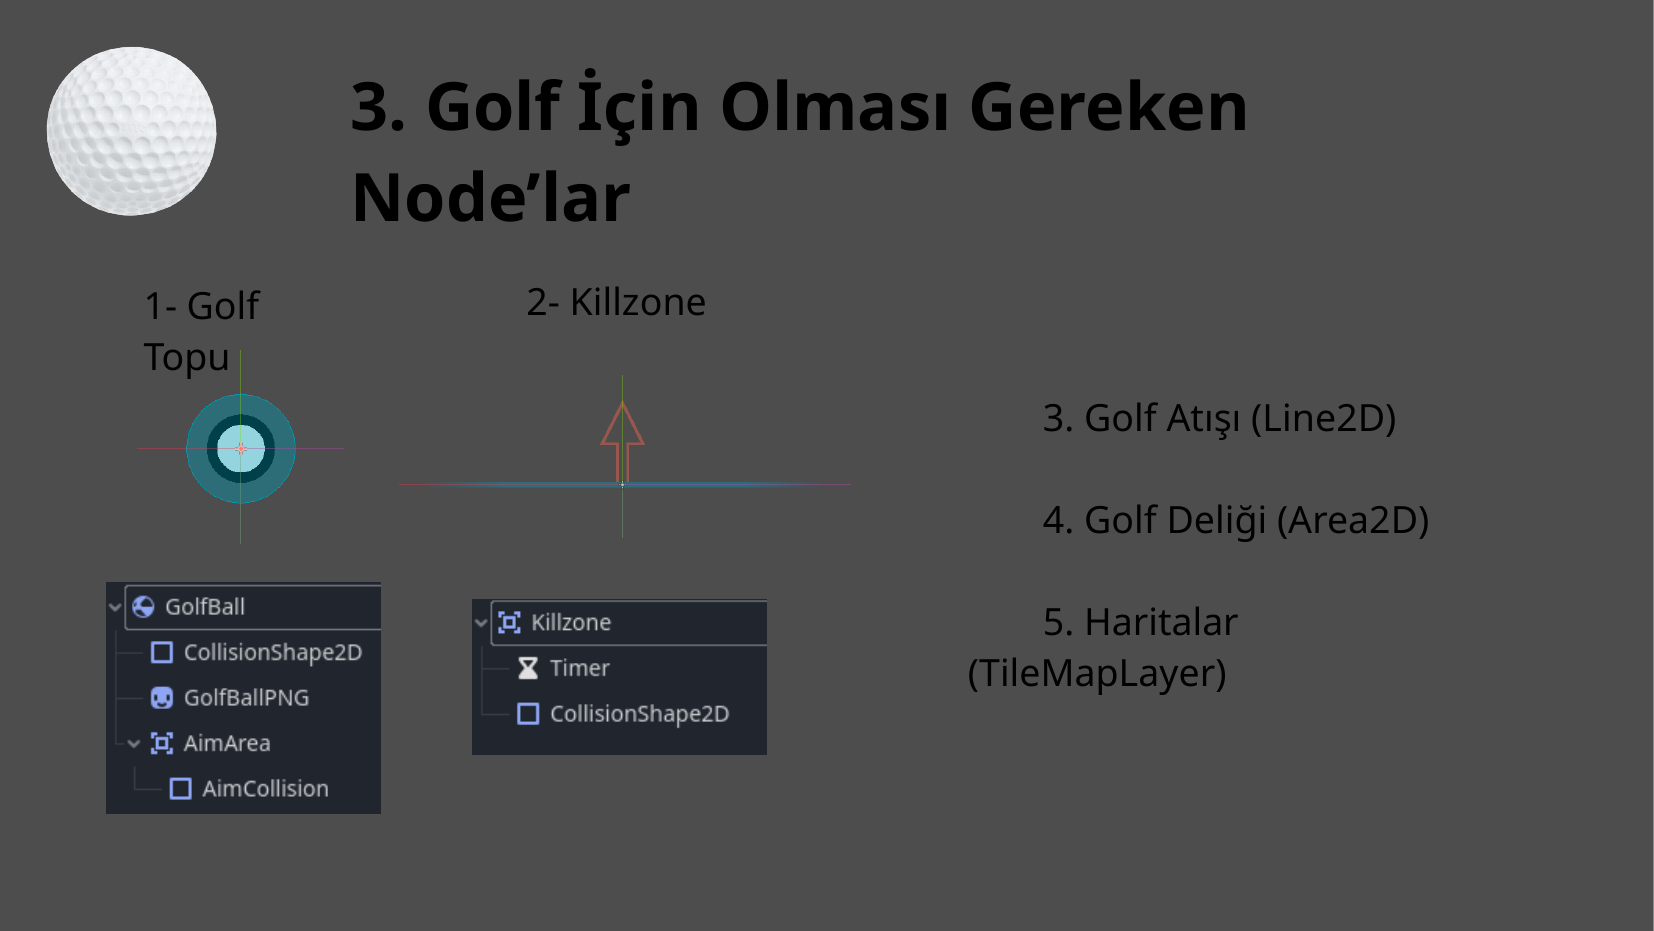

3. Golf İçin Olması Gereken Node’lar
2- Killzone
1- Golf Topu
	3. Golf Atışı (Line2D)
	4. Golf Deliği (Area2D)
	5. Haritalar (TileMapLayer)